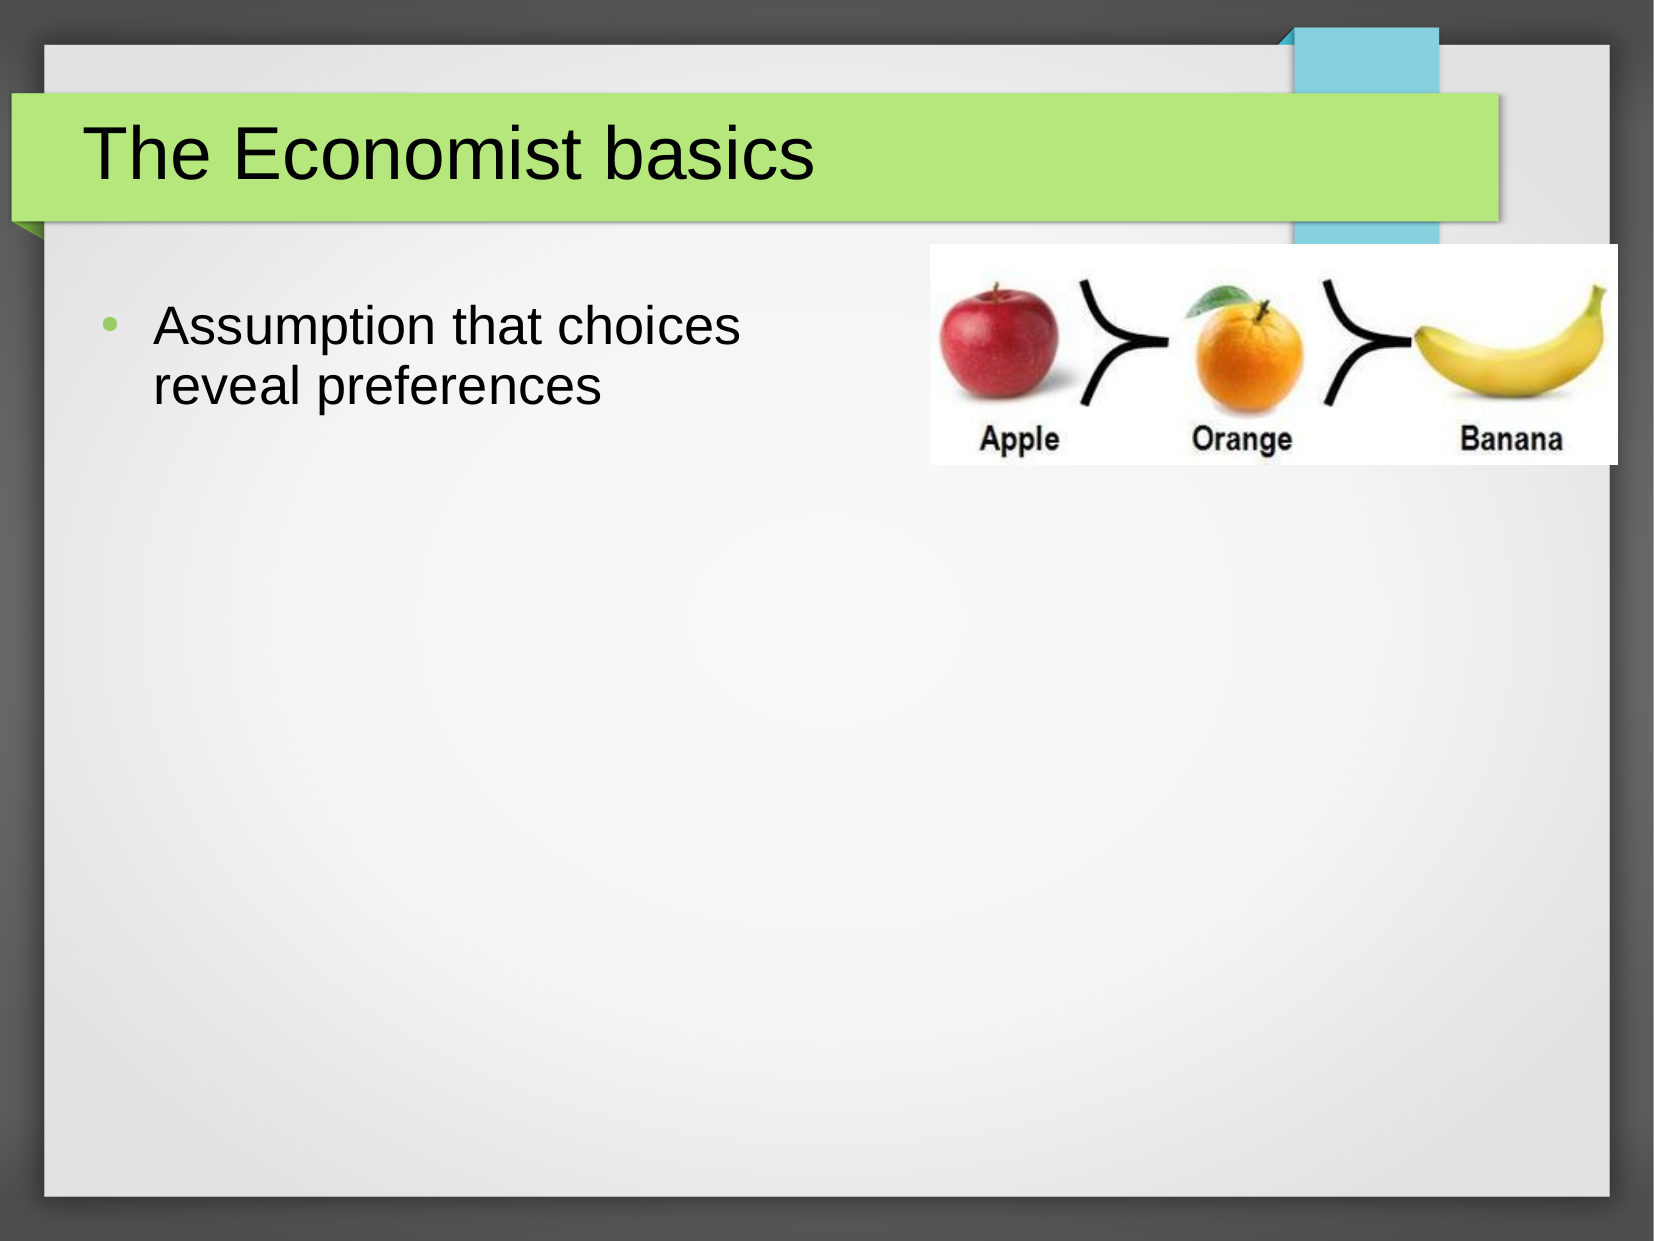

# The Economist basics
Assumption that choices reveal preferences